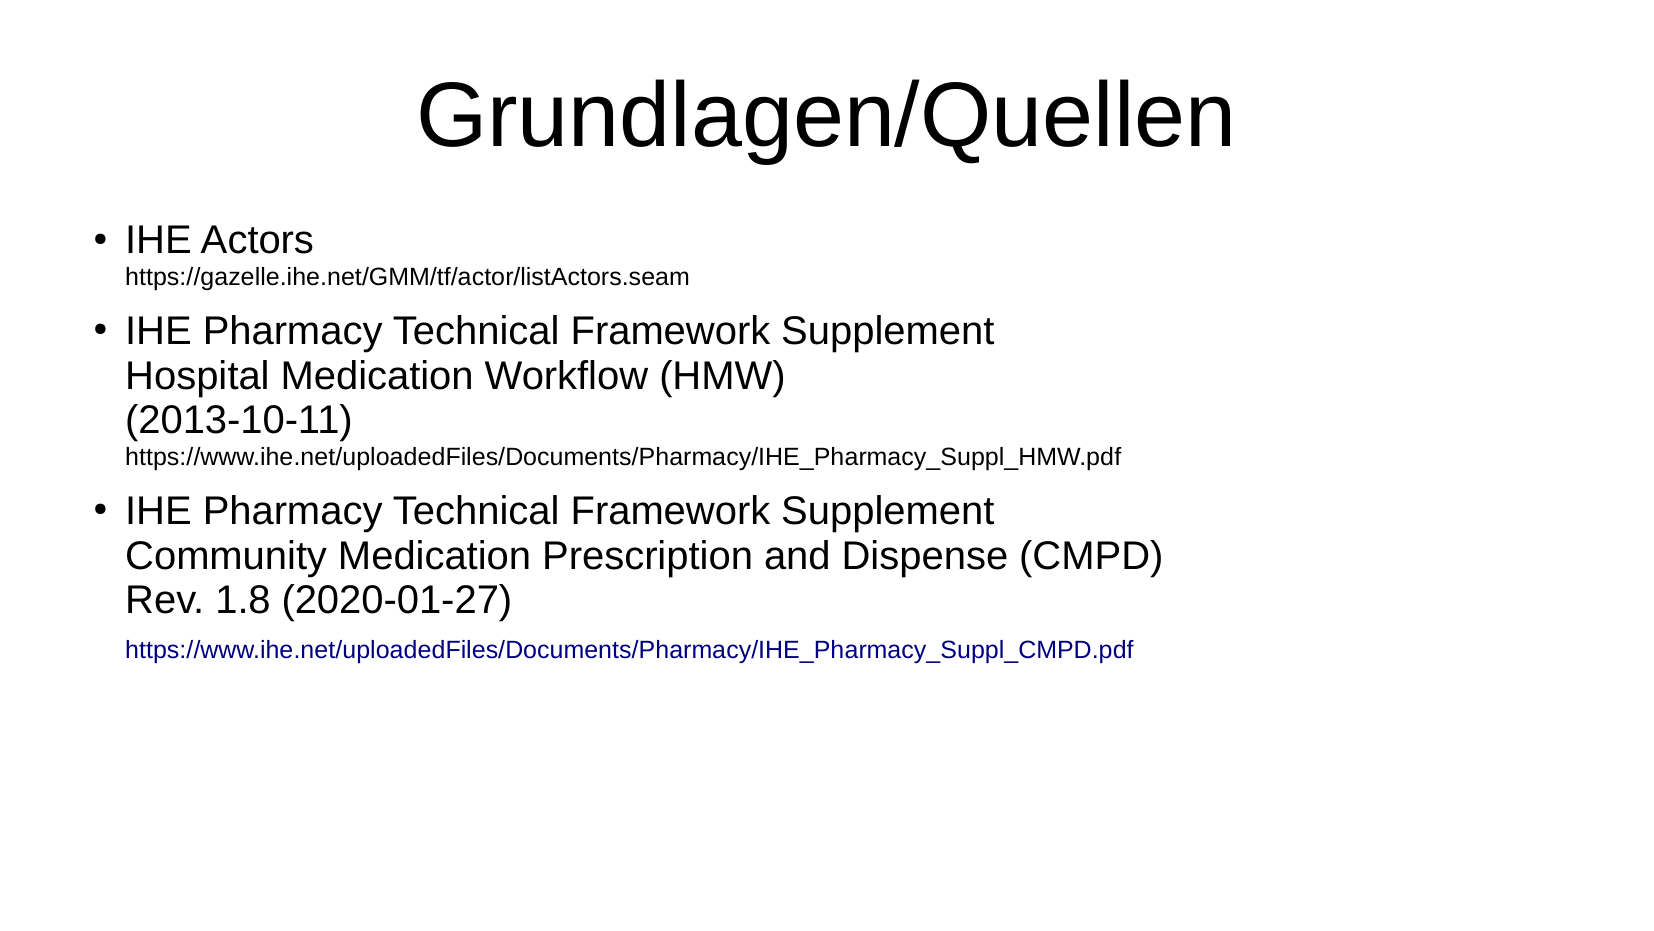

# Grundlagen/Quellen
IHE Actors
https://gazelle.ihe.net/GMM/tf/actor/listActors.seam
IHE Pharmacy Technical Framework Supplement
Hospital Medication Workflow (HMW)
(2013-10-11)
https://www.ihe.net/uploadedFiles/Documents/Pharmacy/IHE_Pharmacy_Suppl_HMW.pdf
IHE Pharmacy Technical Framework Supplement
Community Medication Prescription and Dispense (CMPD)
Rev. 1.8 (2020-01-27)
https://www.ihe.net/uploadedFiles/Documents/Pharmacy/IHE_Pharmacy_Suppl_CMPD.pdf